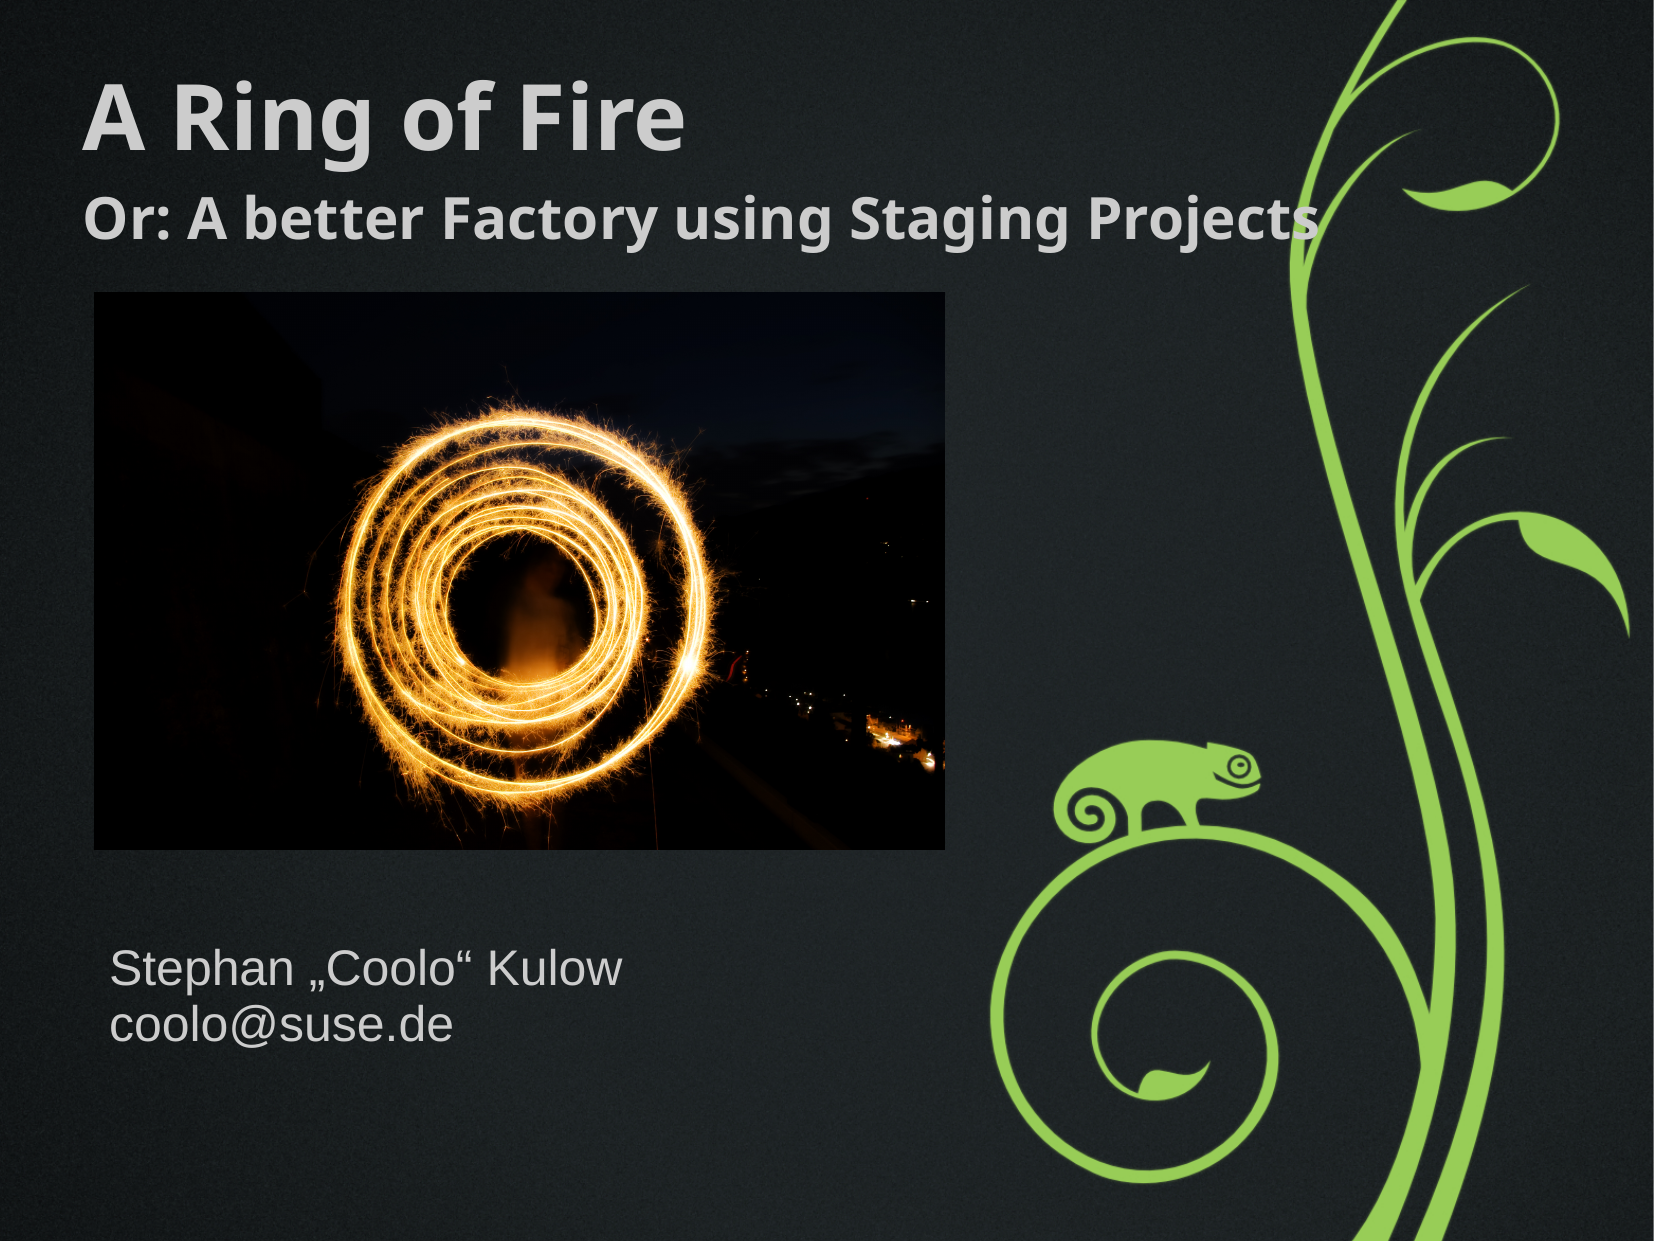

# A Ring of Fire Or: A better Factory using Staging Projects
Stephan „Coolo“ Kulow
coolo@suse.de